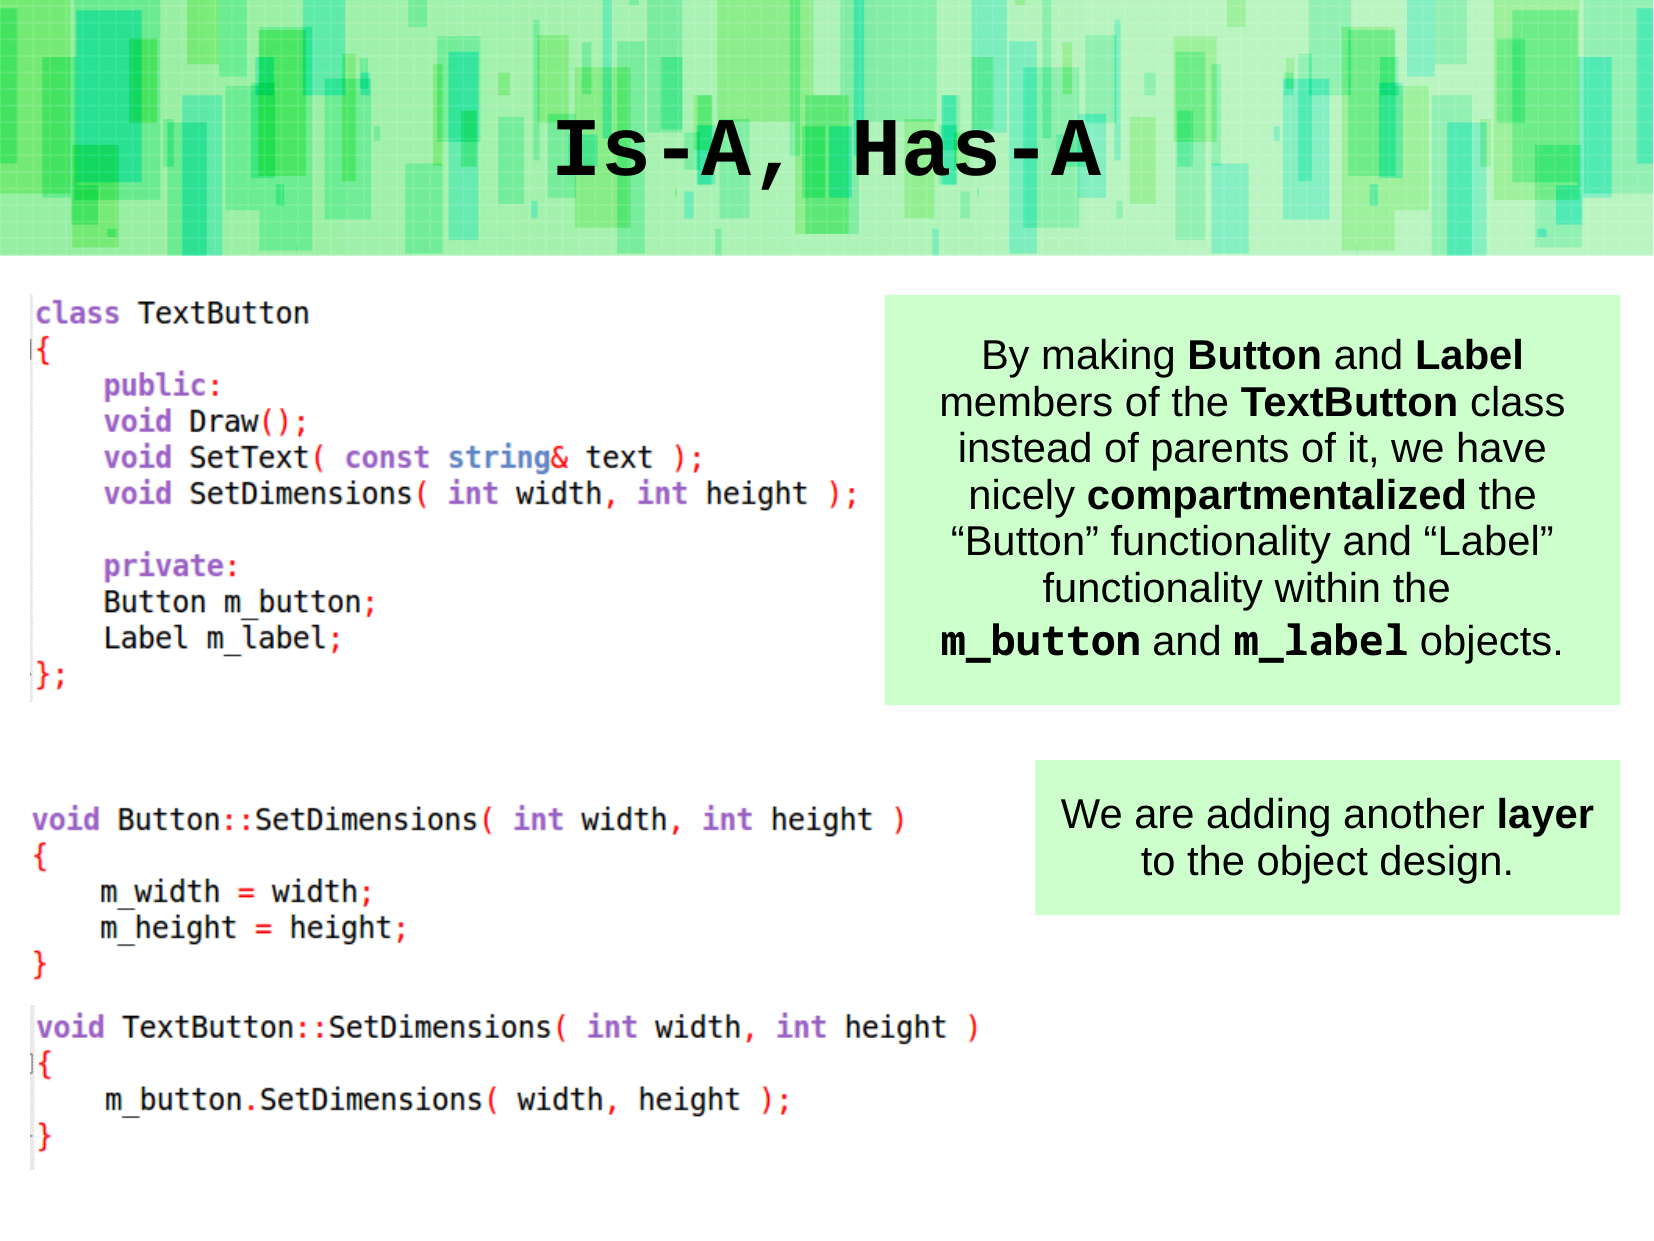

# Is-A, Has-A
By making Button and Label members of the TextButton class instead of parents of it, we have nicely compartmentalized the “Button” functionality and “Label” functionality within the
m_button and m_label objects.
We are adding another layer to the object design.